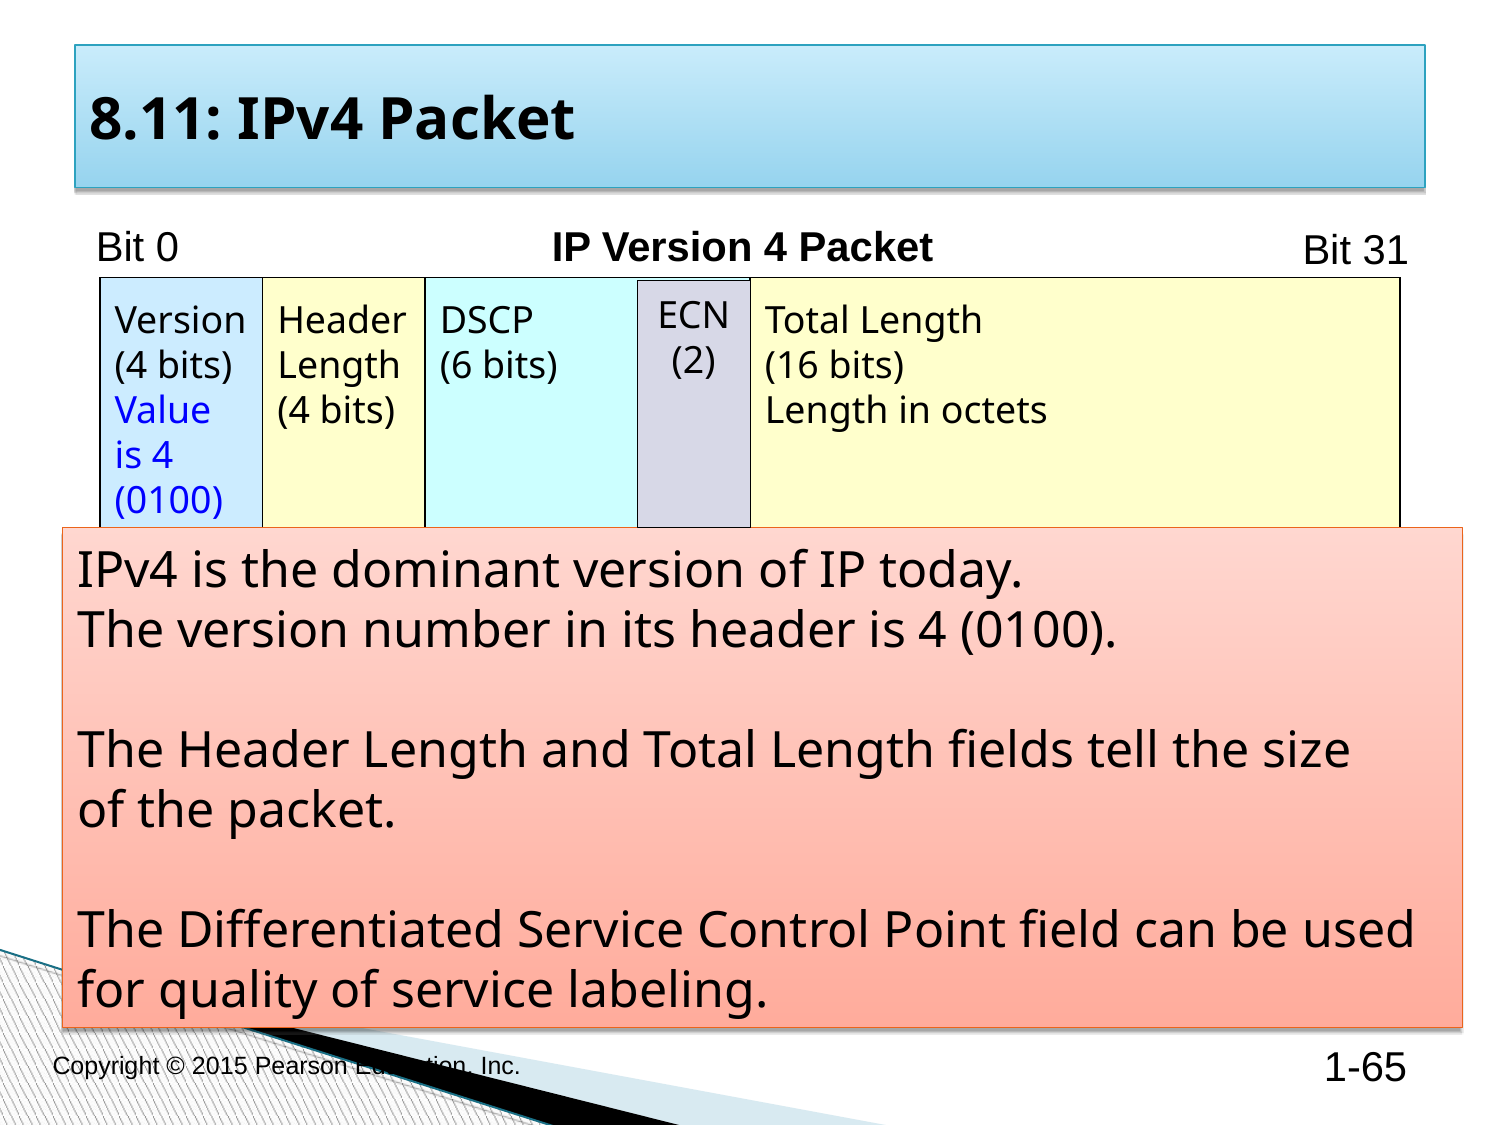

# 8.11: IPv4 Packet
Bit 0
IP Version 4 Packet
Bit 31
Version
(4 bits)
Value
is 4
(0100)
Header
Length
(4 bits)
DSCP
(6 bits)
Total Length
(16 bits)
Length in octets
ECN
(2)
IPv4 is the dominant version of IP today.
The version number in its header is 4 (0100).
The Header Length and Total Length fields tell the size
of the packet.
The Differentiated Service Control Point field can be used
for quality of service labeling.
Identification (16 bits)
Unique value in each original
IP packet
Flags
(3 bits)
Fragment Offset (13 bits)
Octets from start of
original IP fragment’s
data field
Time to Live
(8 bits)
Protocol (8 bits)
1=ICMP, 6=TCP,
17=UDP
Header Checksum
(16 bits)
Copyright © 2015 Pearson Education, Inc.